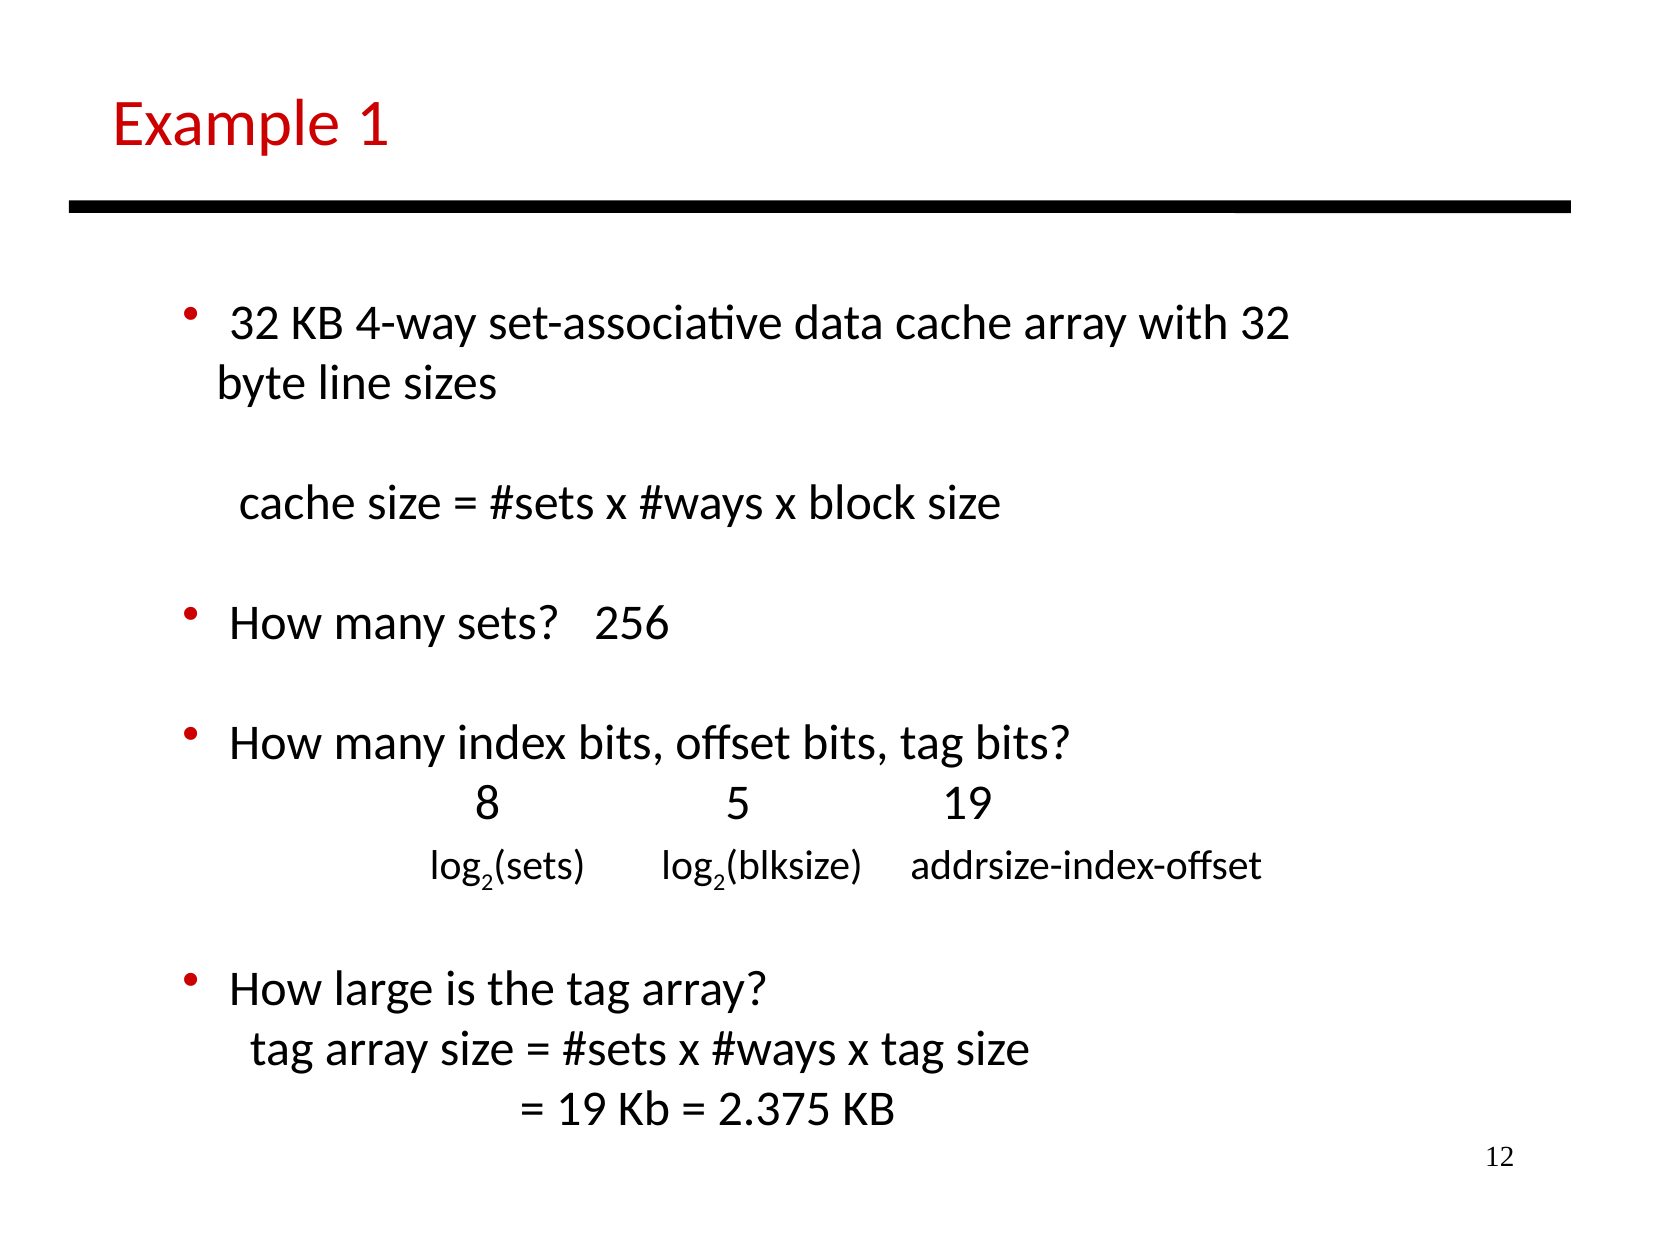

Example 1
 32 KB 4-way set-associative data cache array with 32
 byte line sizes
 cache size = #sets x #ways x block size
 How many sets? 256
 How many index bits, offset bits, tag bits?
 8 5 19
 log2(sets) log2(blksize) addrsize-index-offset
 How large is the tag array?
 tag array size = #sets x #ways x tag size
 = 19 Kb = 2.375 KB